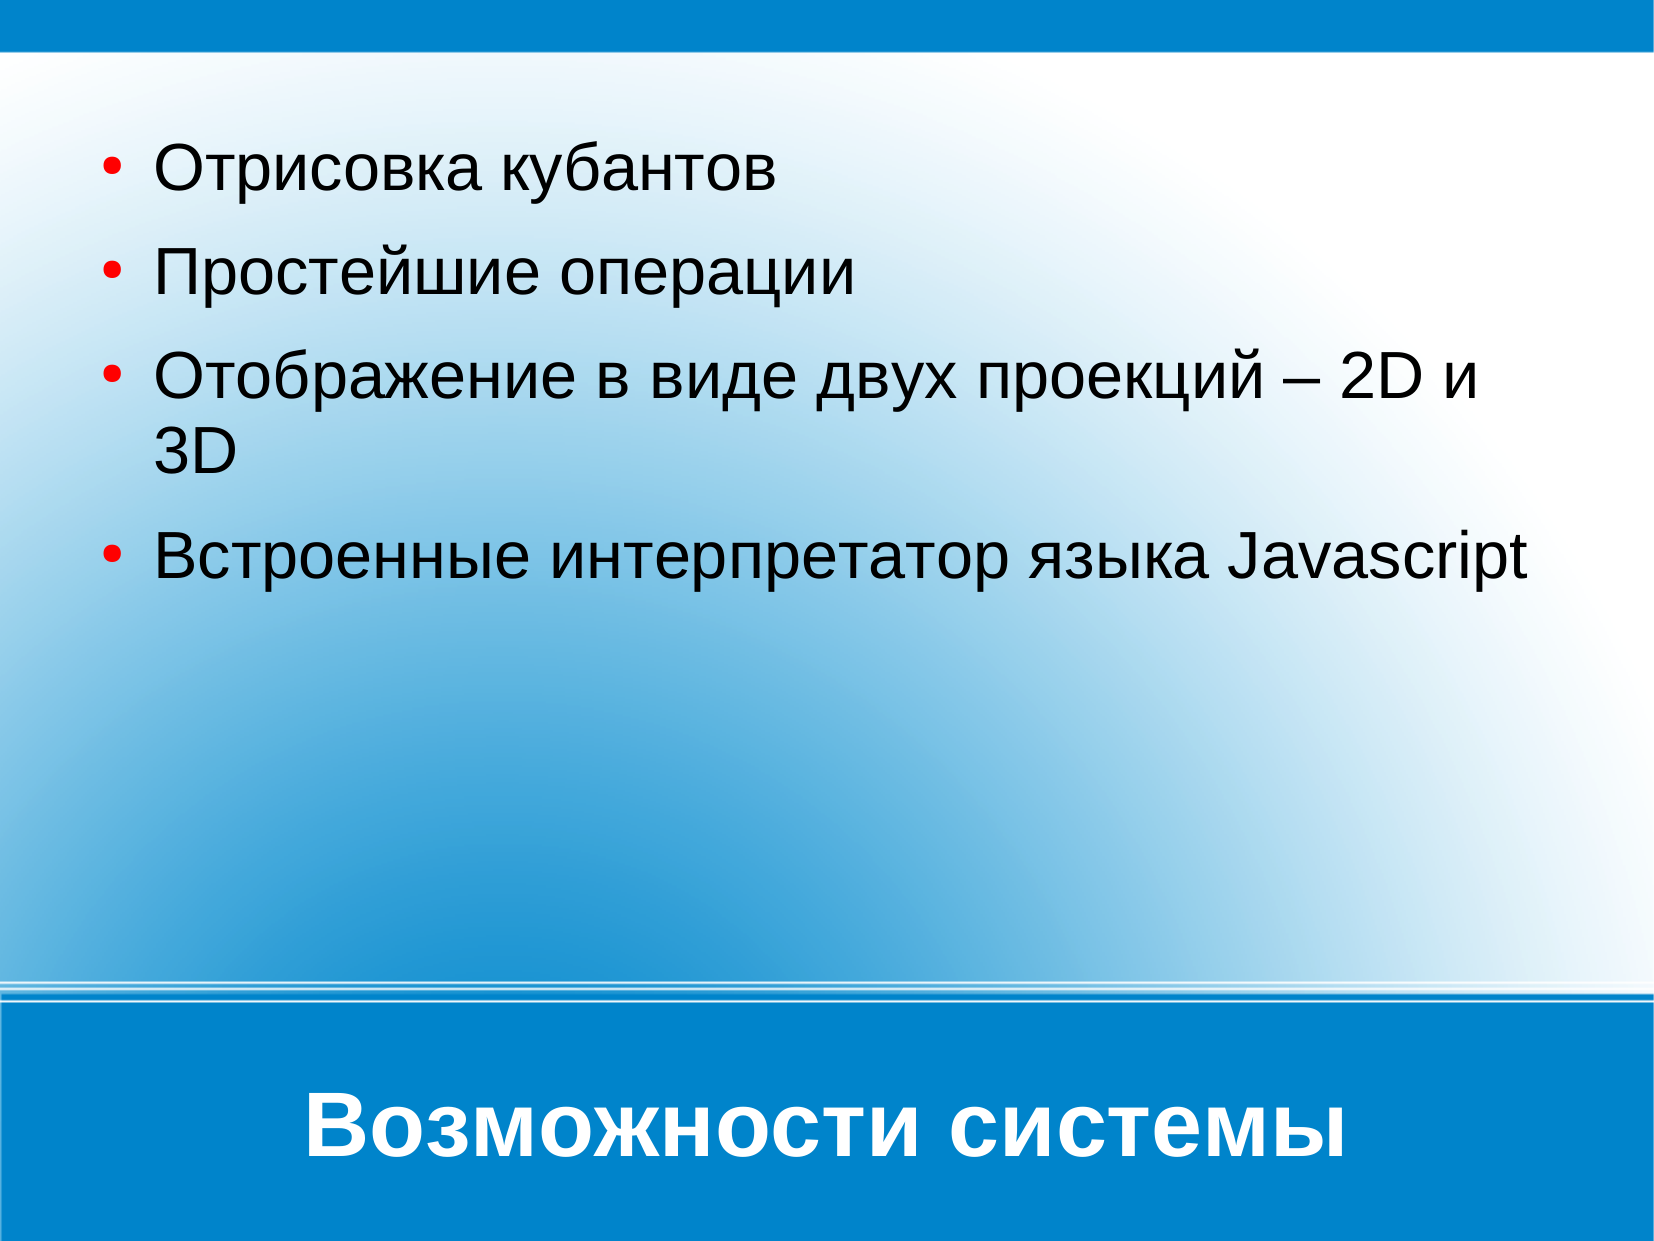

Отрисовка кубантов
Простейшие операции
Отображение в виде двух проекций – 2D и 3D
Встроенные интерпретатор языка Javascript
# Возможности системы